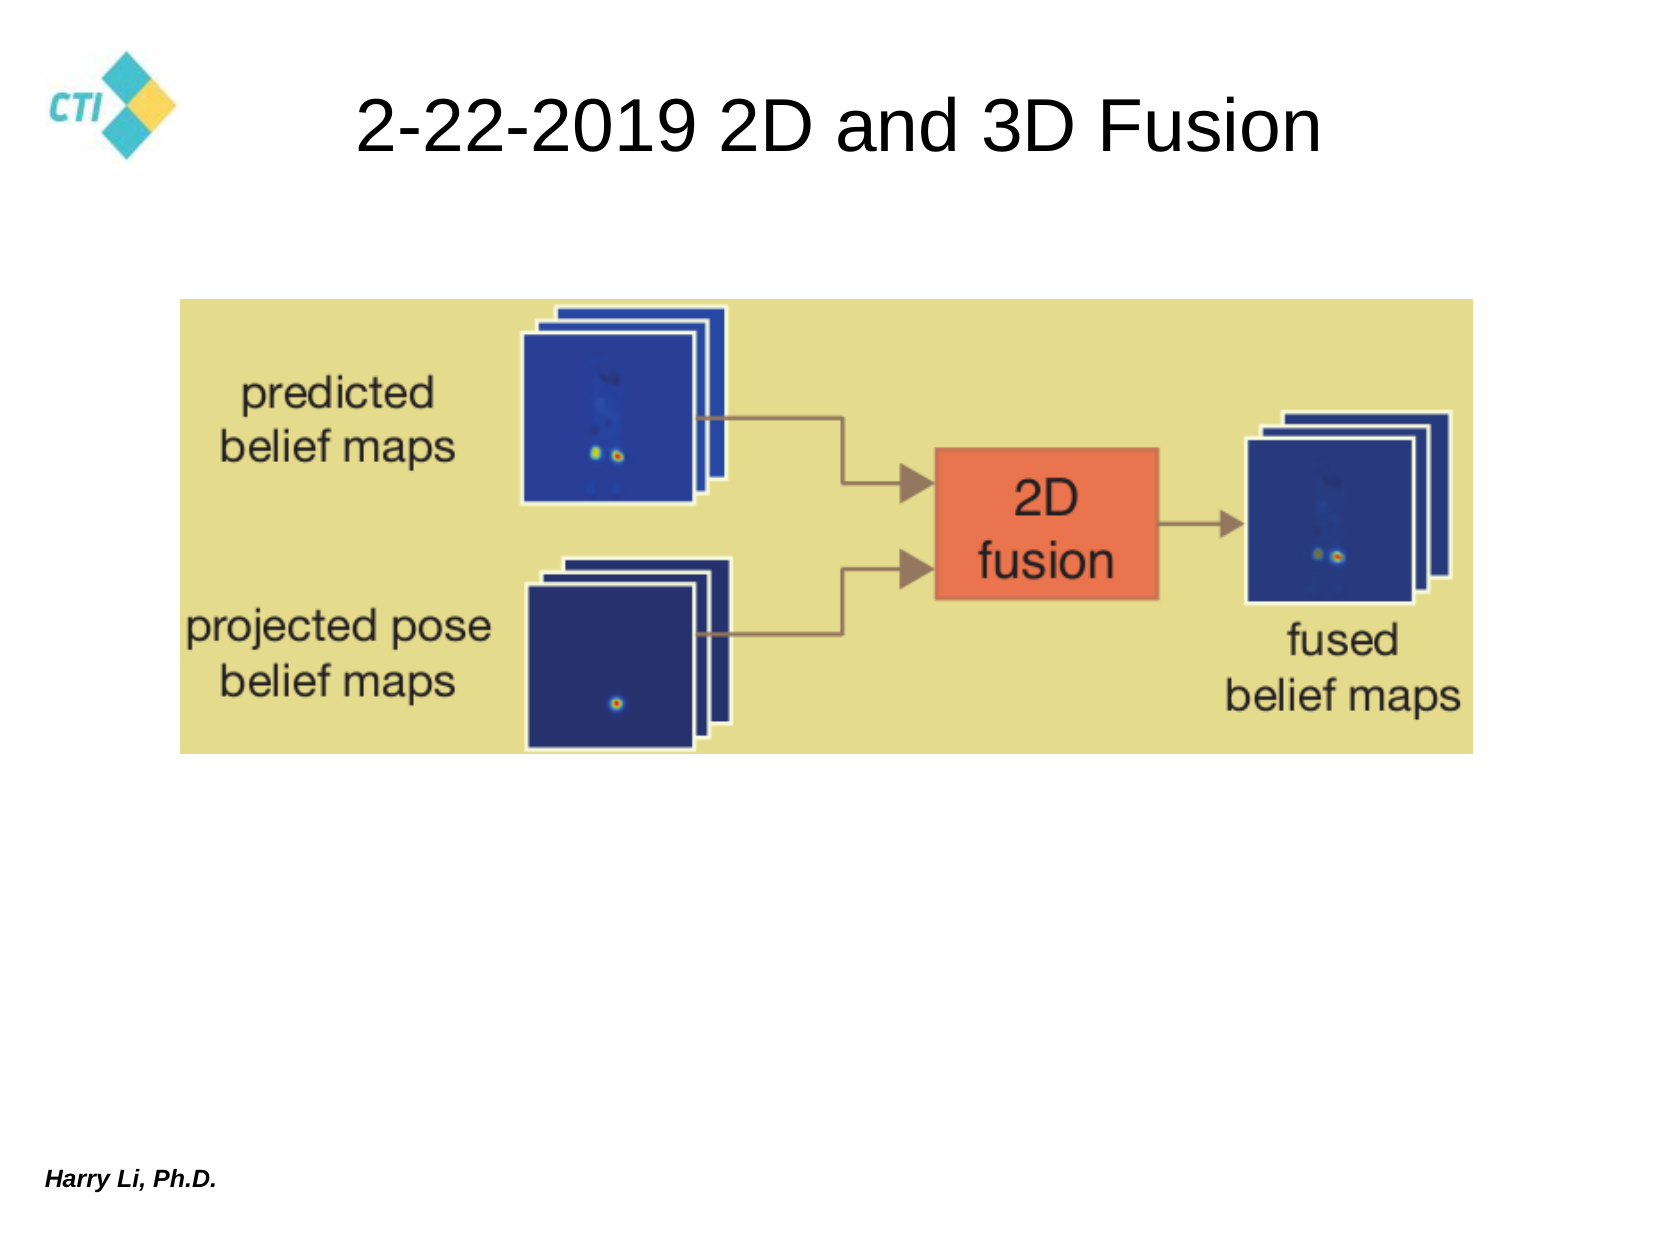

2-22-2019 2D and 3D Fusion
Harry Li, Ph.D.